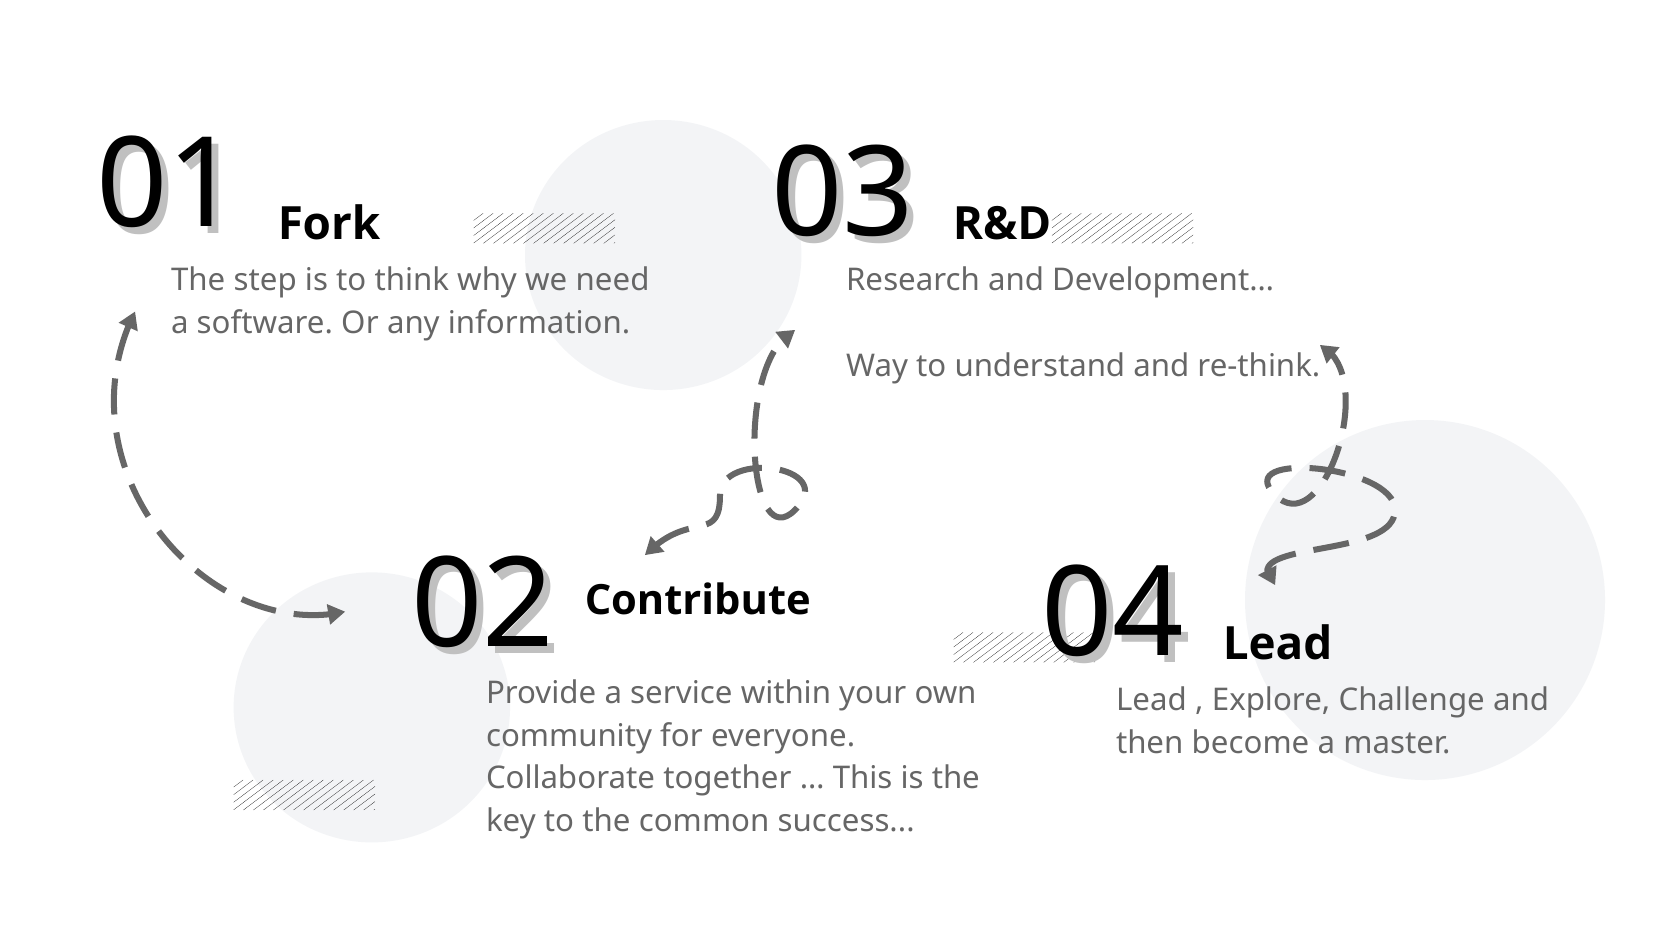

01
03
Fork
R&D
The step is to think why we need a software. Or any information.
Research and Development…
Way to understand and re-think.
02
04
Contribute
Lead
Provide a service within your own community for everyone. Collaborate together … This is the key to the common success...
Lead , Explore, Challenge and then become a master.